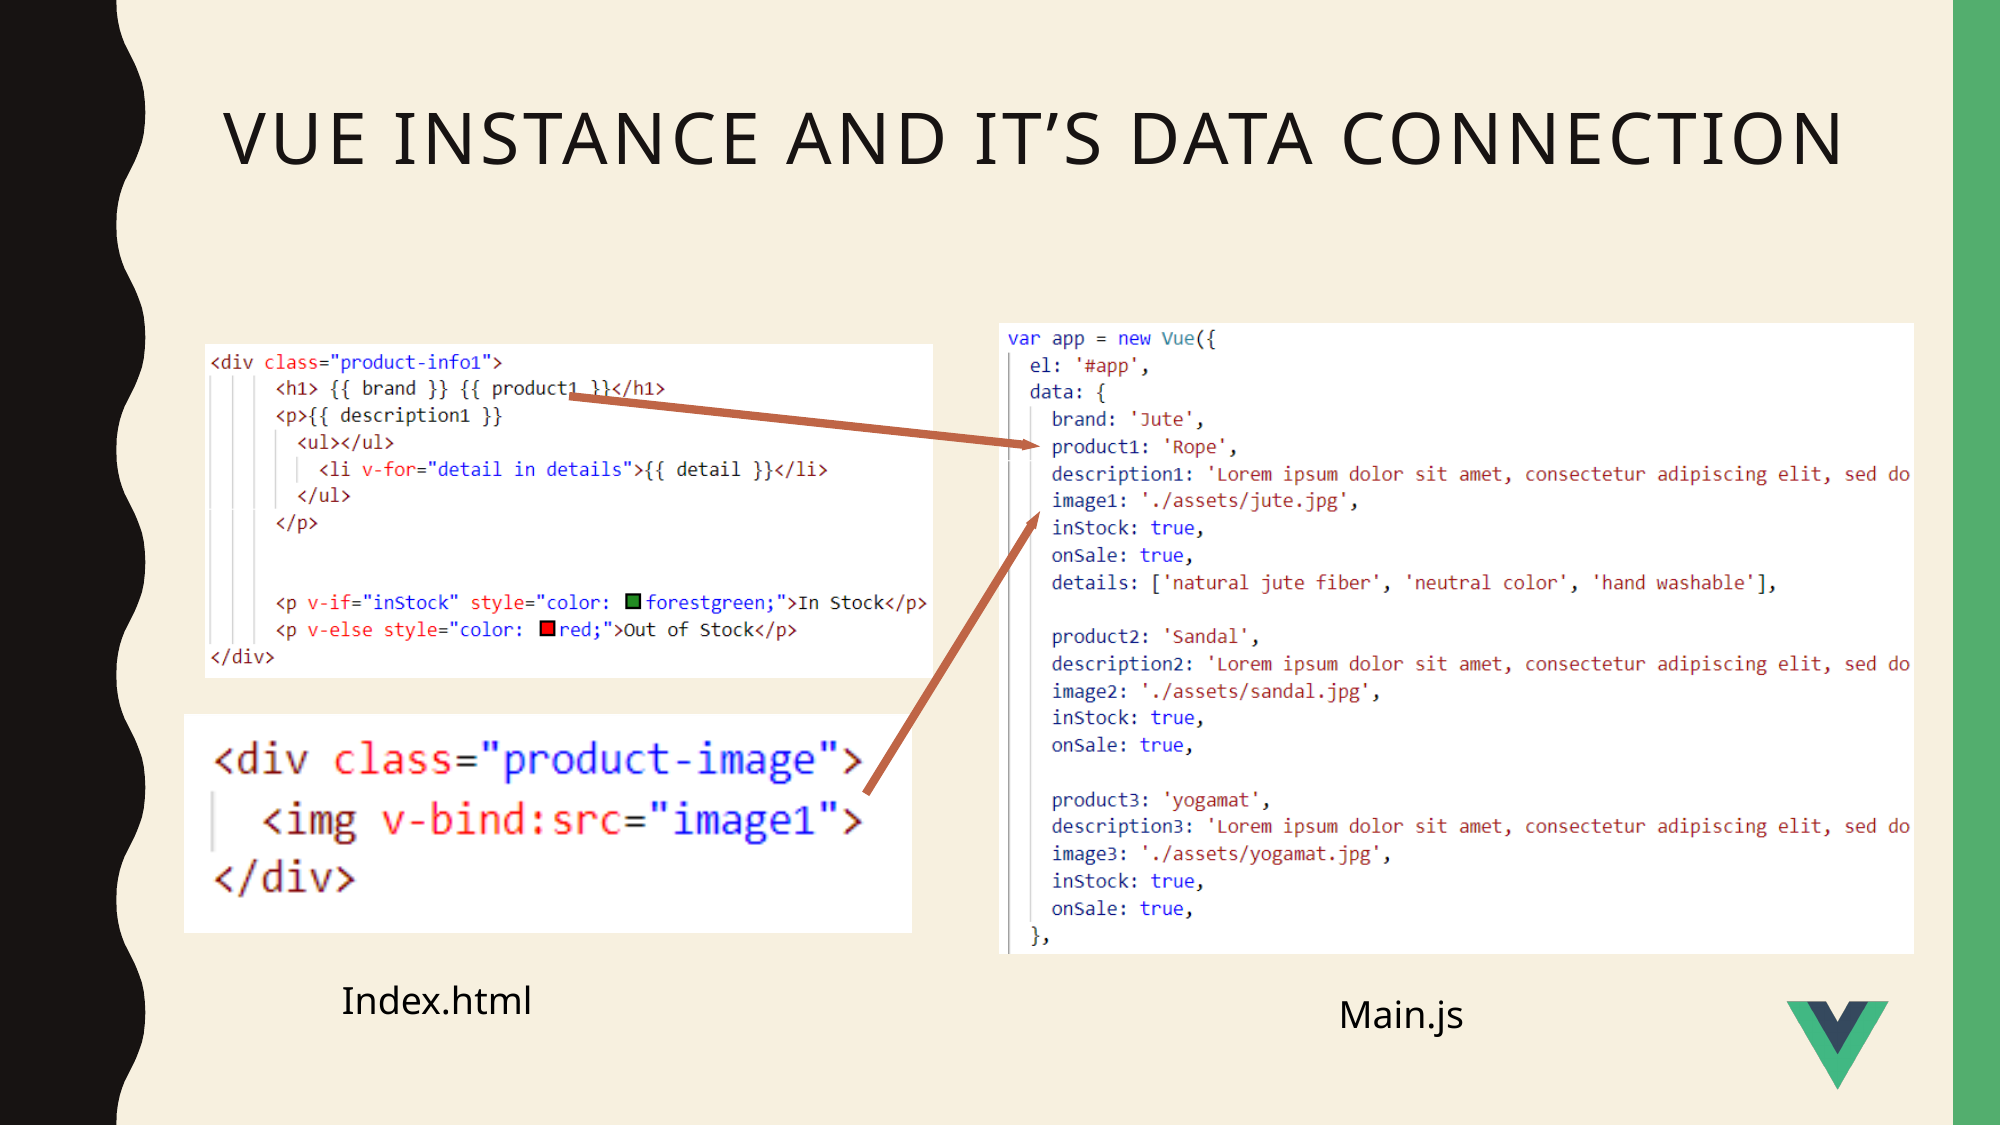

# Vue instance and it’s data connection
Index.html
Main.js